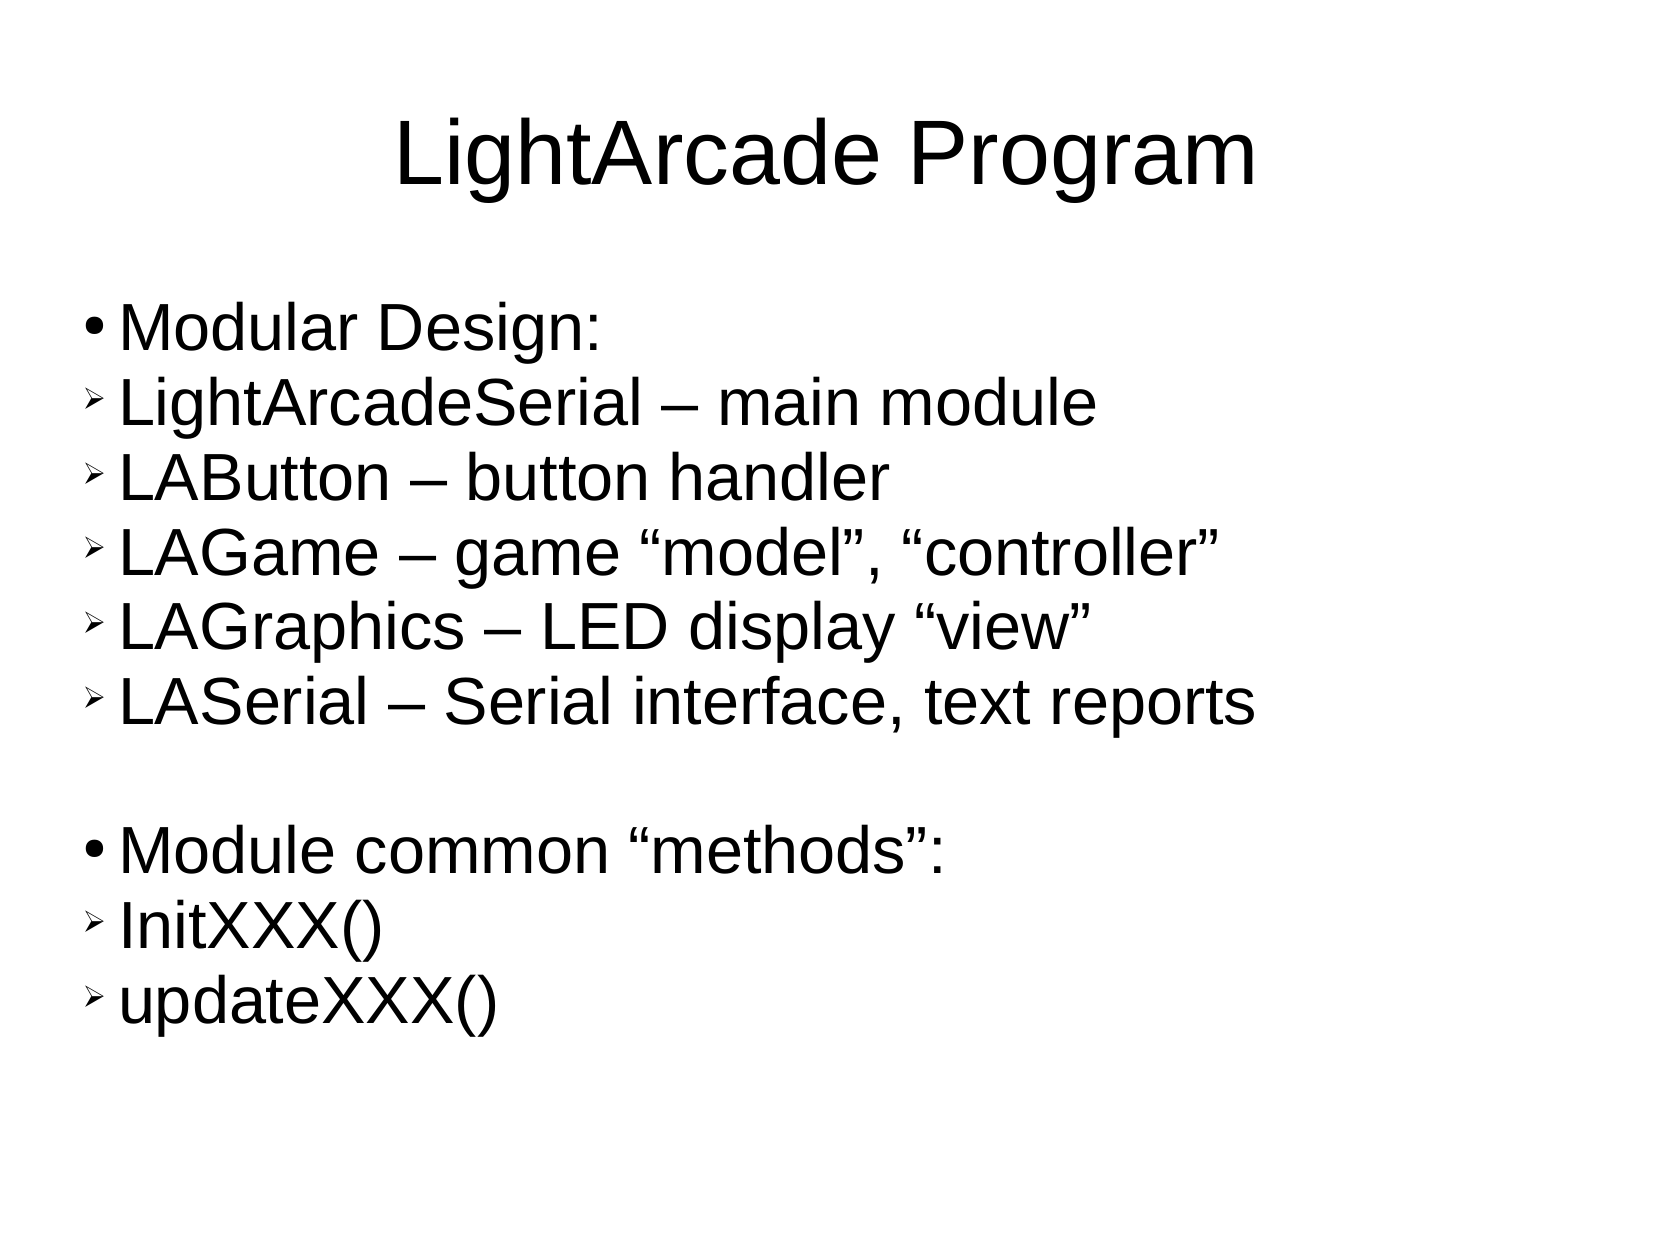

# LightArcade Program
Modular Design:
LightArcadeSerial – main module
LAButton – button handler
LAGame – game “model”, “controller”
LAGraphics – LED display “view”
LASerial – Serial interface, text reports
Module common “methods”:
InitXXX()
updateXXX()